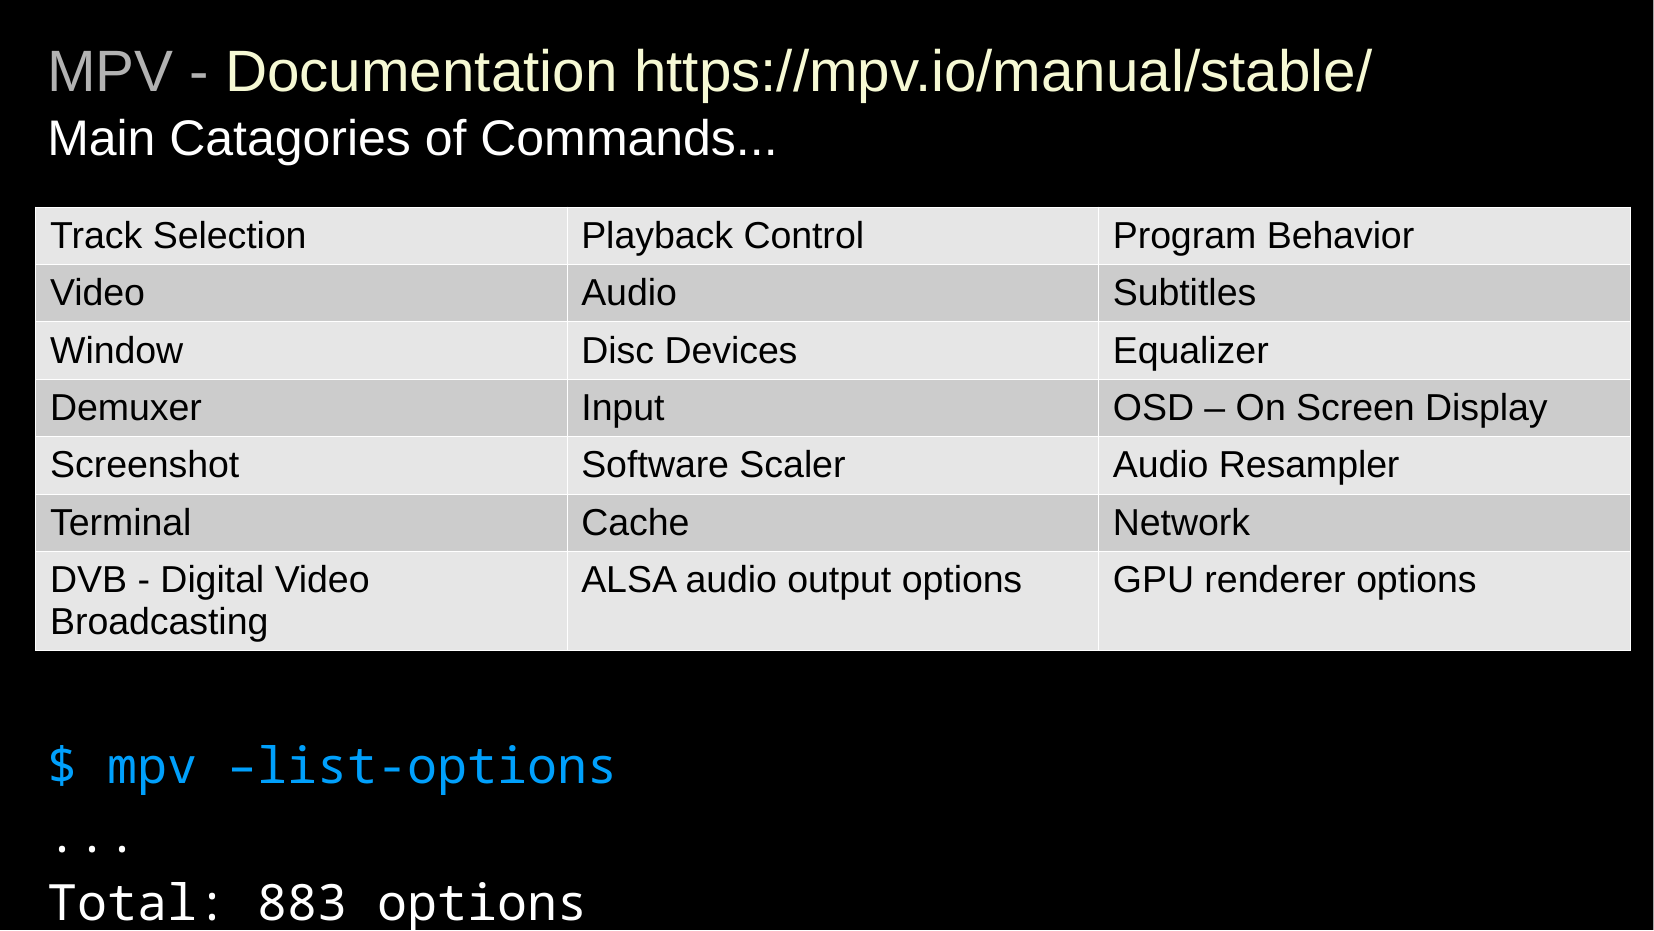

# MPV - Documentation https://mpv.io/manual/stable/
Main Catagories of Commands...
| Track Selection | Playback Control | Program Behavior |
| --- | --- | --- |
| Video | Audio | Subtitles |
| Window | Disc Devices | Equalizer |
| Demuxer | Input | OSD – On Screen Display |
| Screenshot | Software Scaler | Audio Resampler |
| Terminal | Cache | Network |
| DVB - Digital Video Broadcasting | ALSA audio output options | GPU renderer options |
$ mpv –list-options
...
Total: 883 options